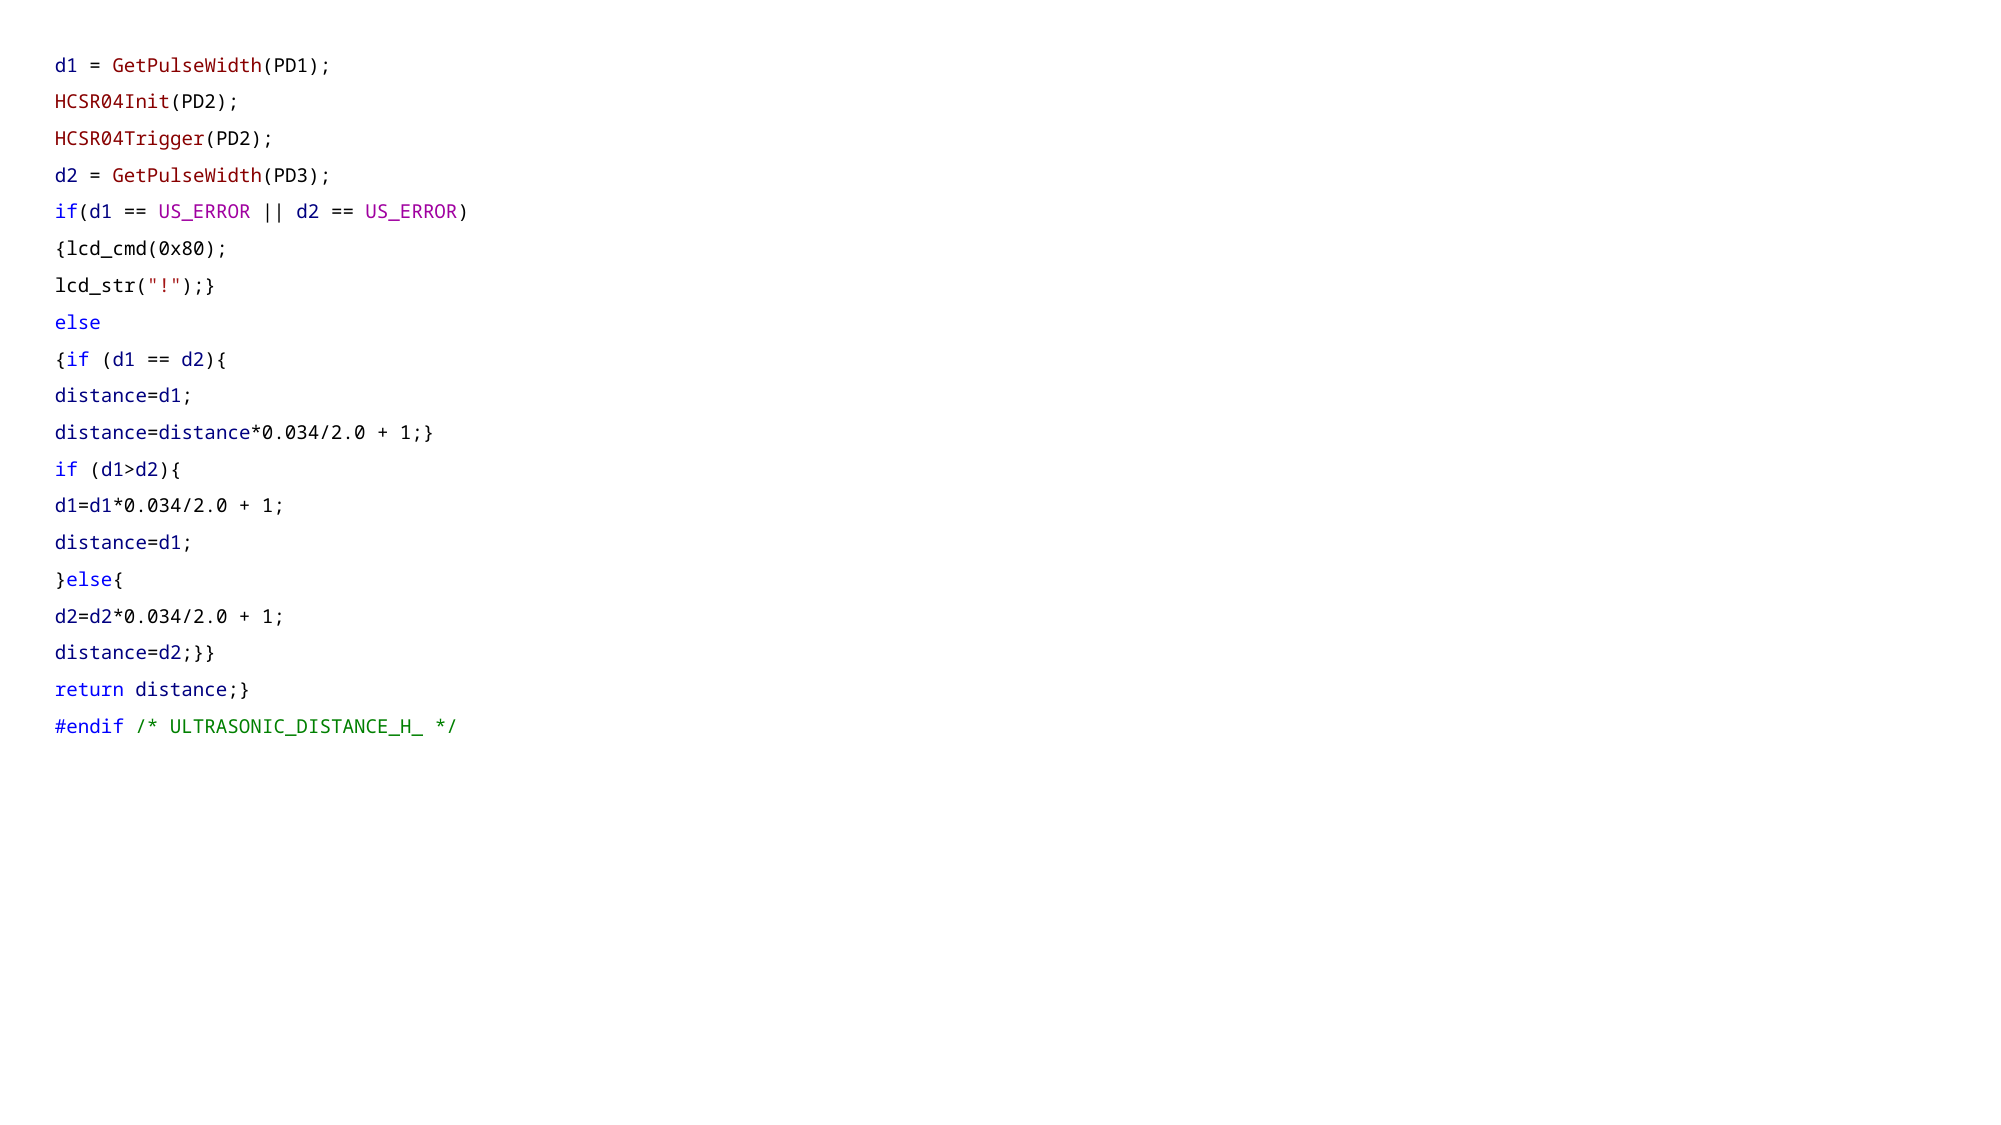

# d1 = GetPulseWidth(PD1);
HCSR04Init(PD2);
HCSR04Trigger(PD2);
d2 = GetPulseWidth(PD3);
if(d1 == US_ERROR || d2 == US_ERROR)
{lcd_cmd(0x80);
lcd_str("!");}
else
{if (d1 == d2){
distance=d1;
distance=distance*0.034/2.0 + 1;}
if (d1>d2){
d1=d1*0.034/2.0 + 1;
distance=d1;
}else{
d2=d2*0.034/2.0 + 1;
distance=d2;}}
return distance;}
#endif /* ULTRASONIC_DISTANCE_H_ */